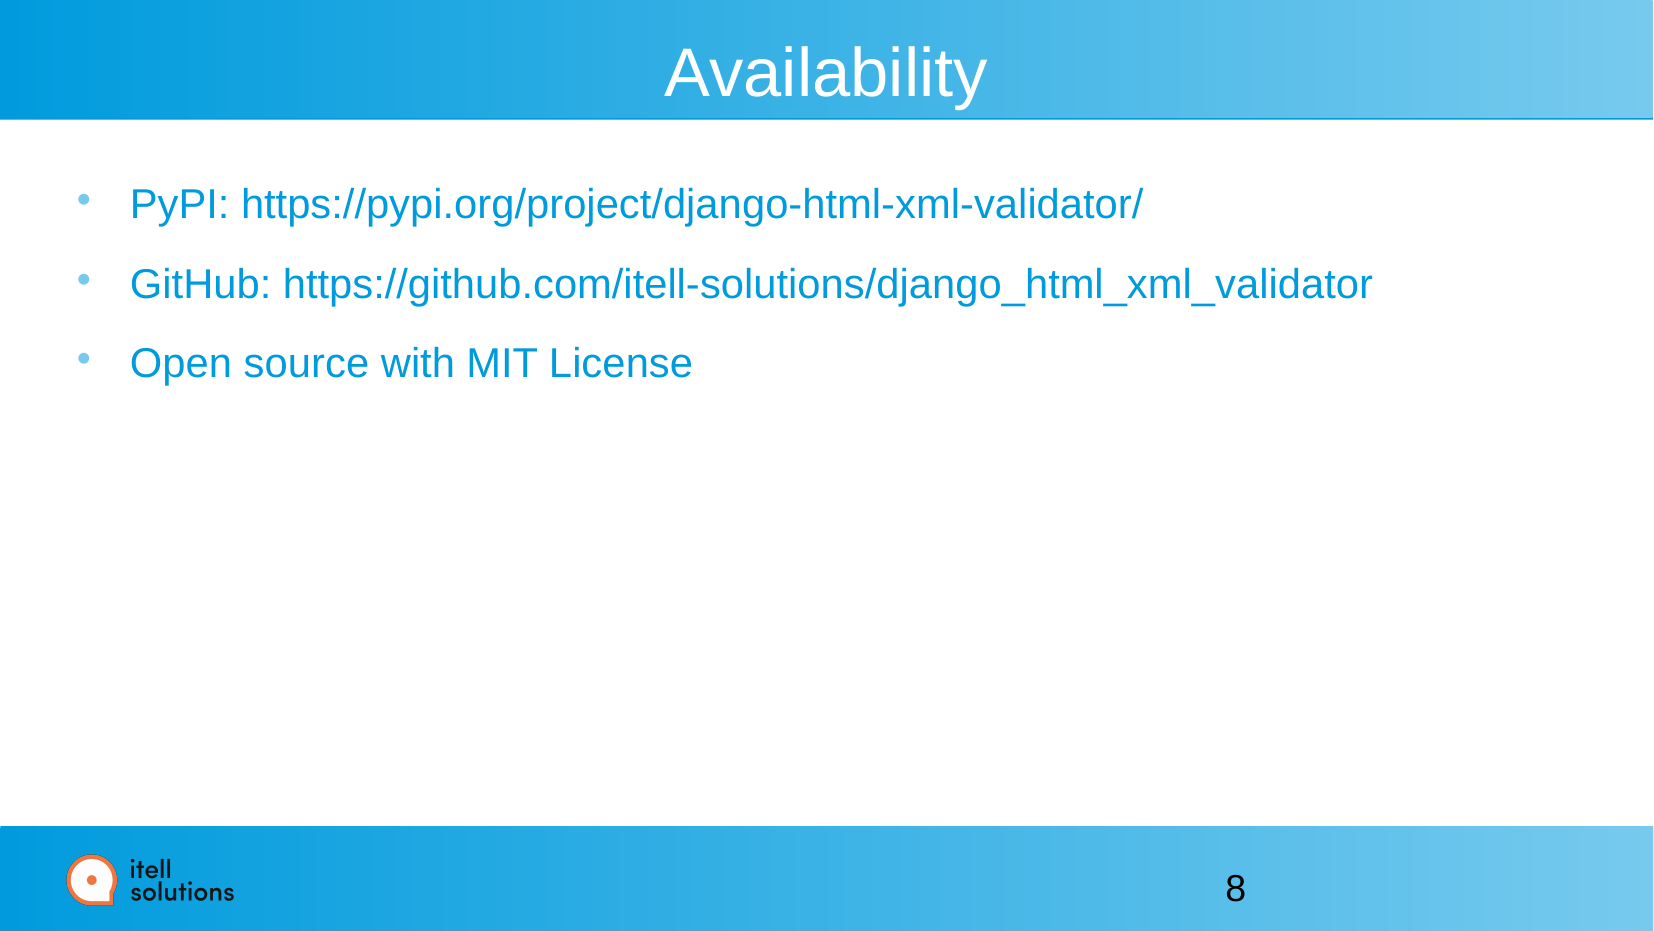

# Availability
PyPI: https://pypi.org/project/django-html-xml-validator/
GitHub: https://github.com/itell-solutions/django_html_xml_validator
Open source with MIT License